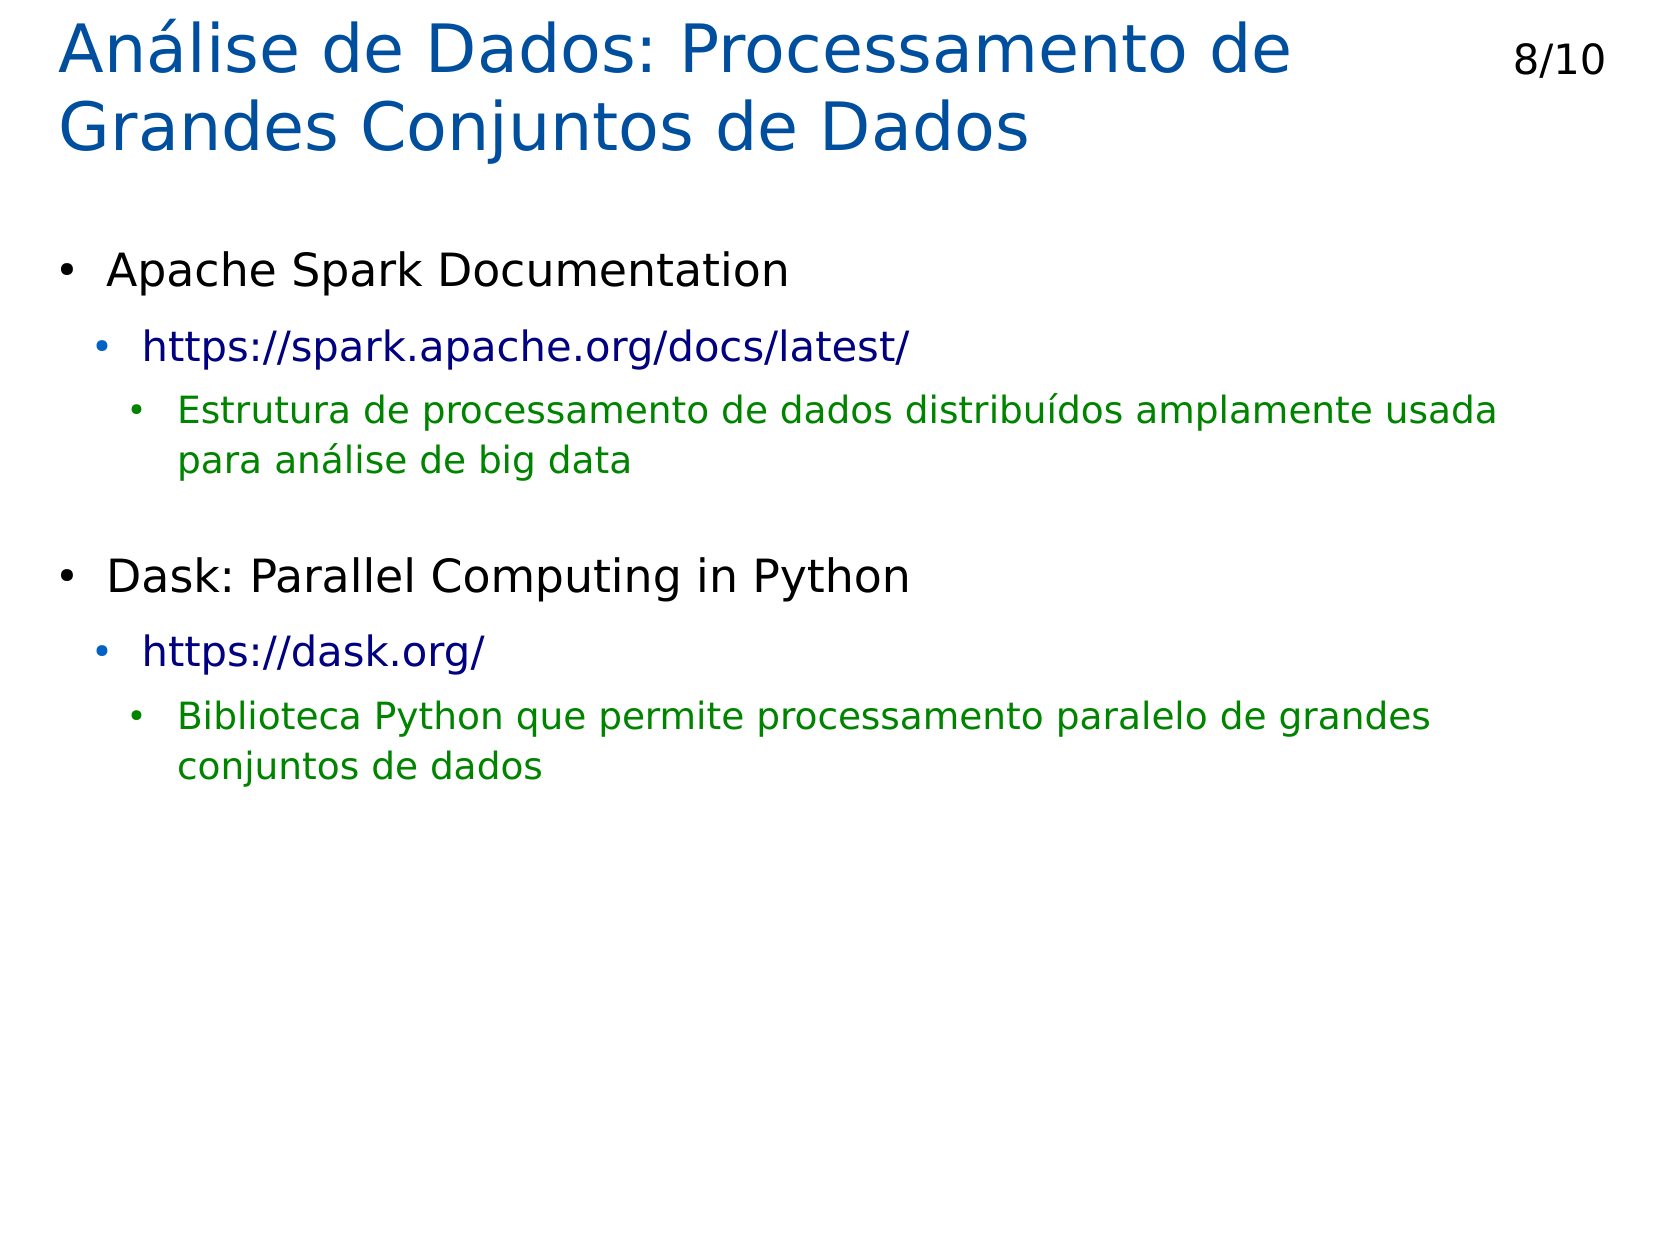

# Análise de Dados: Processamento de Grandes Conjuntos de Dados
8
Apache Spark Documentation
https://spark.apache.org/docs/latest/
Estrutura de processamento de dados distribuídos amplamente usada para análise de big data
Dask: Parallel Computing in Python
https://dask.org/
Biblioteca Python que permite processamento paralelo de grandes conjuntos de dados